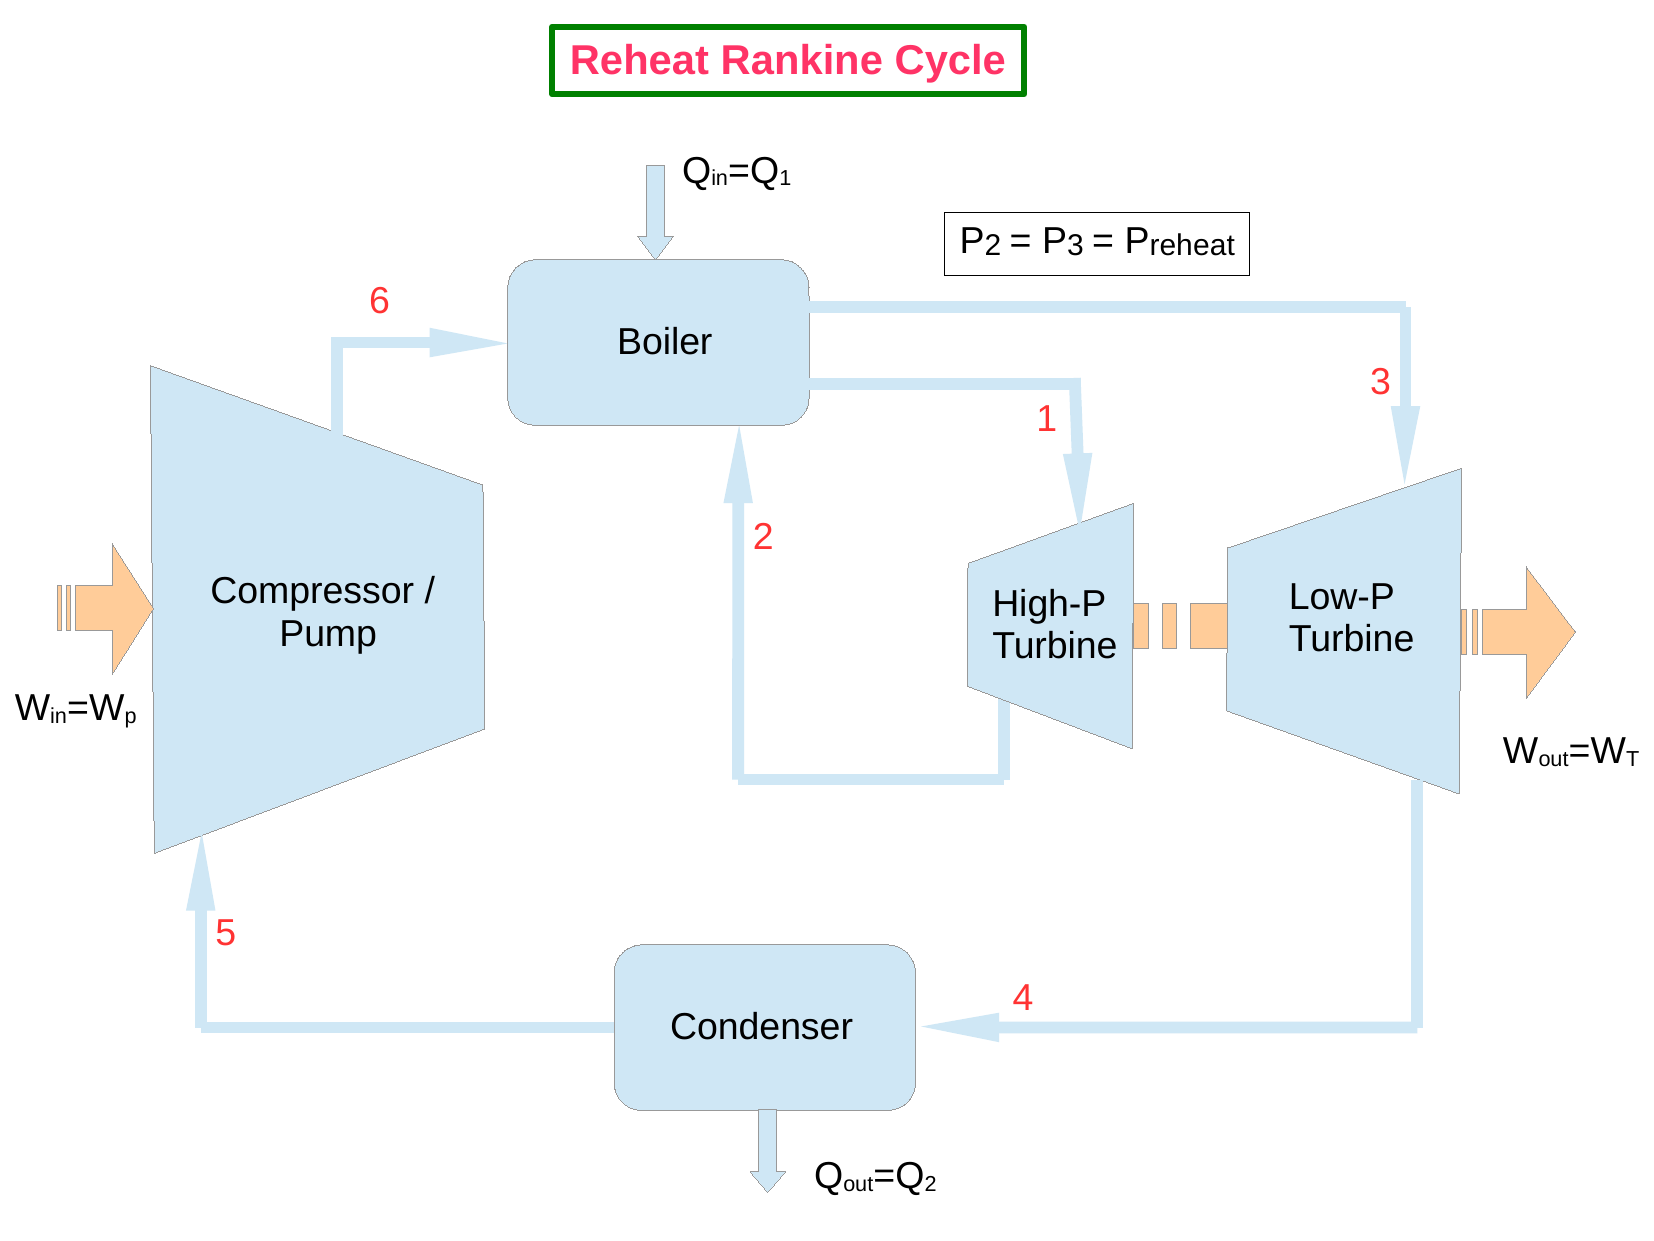

Reheat Rankine Cycle
Qin=Q1
P2 = P3 = Preheat
6
Boiler
3
1
2
Compressor /
Pump
Low-P
Turbine
High-P
Turbine
Win=Wp
Wout=WT
5
4
Condenser
Qout=Q2